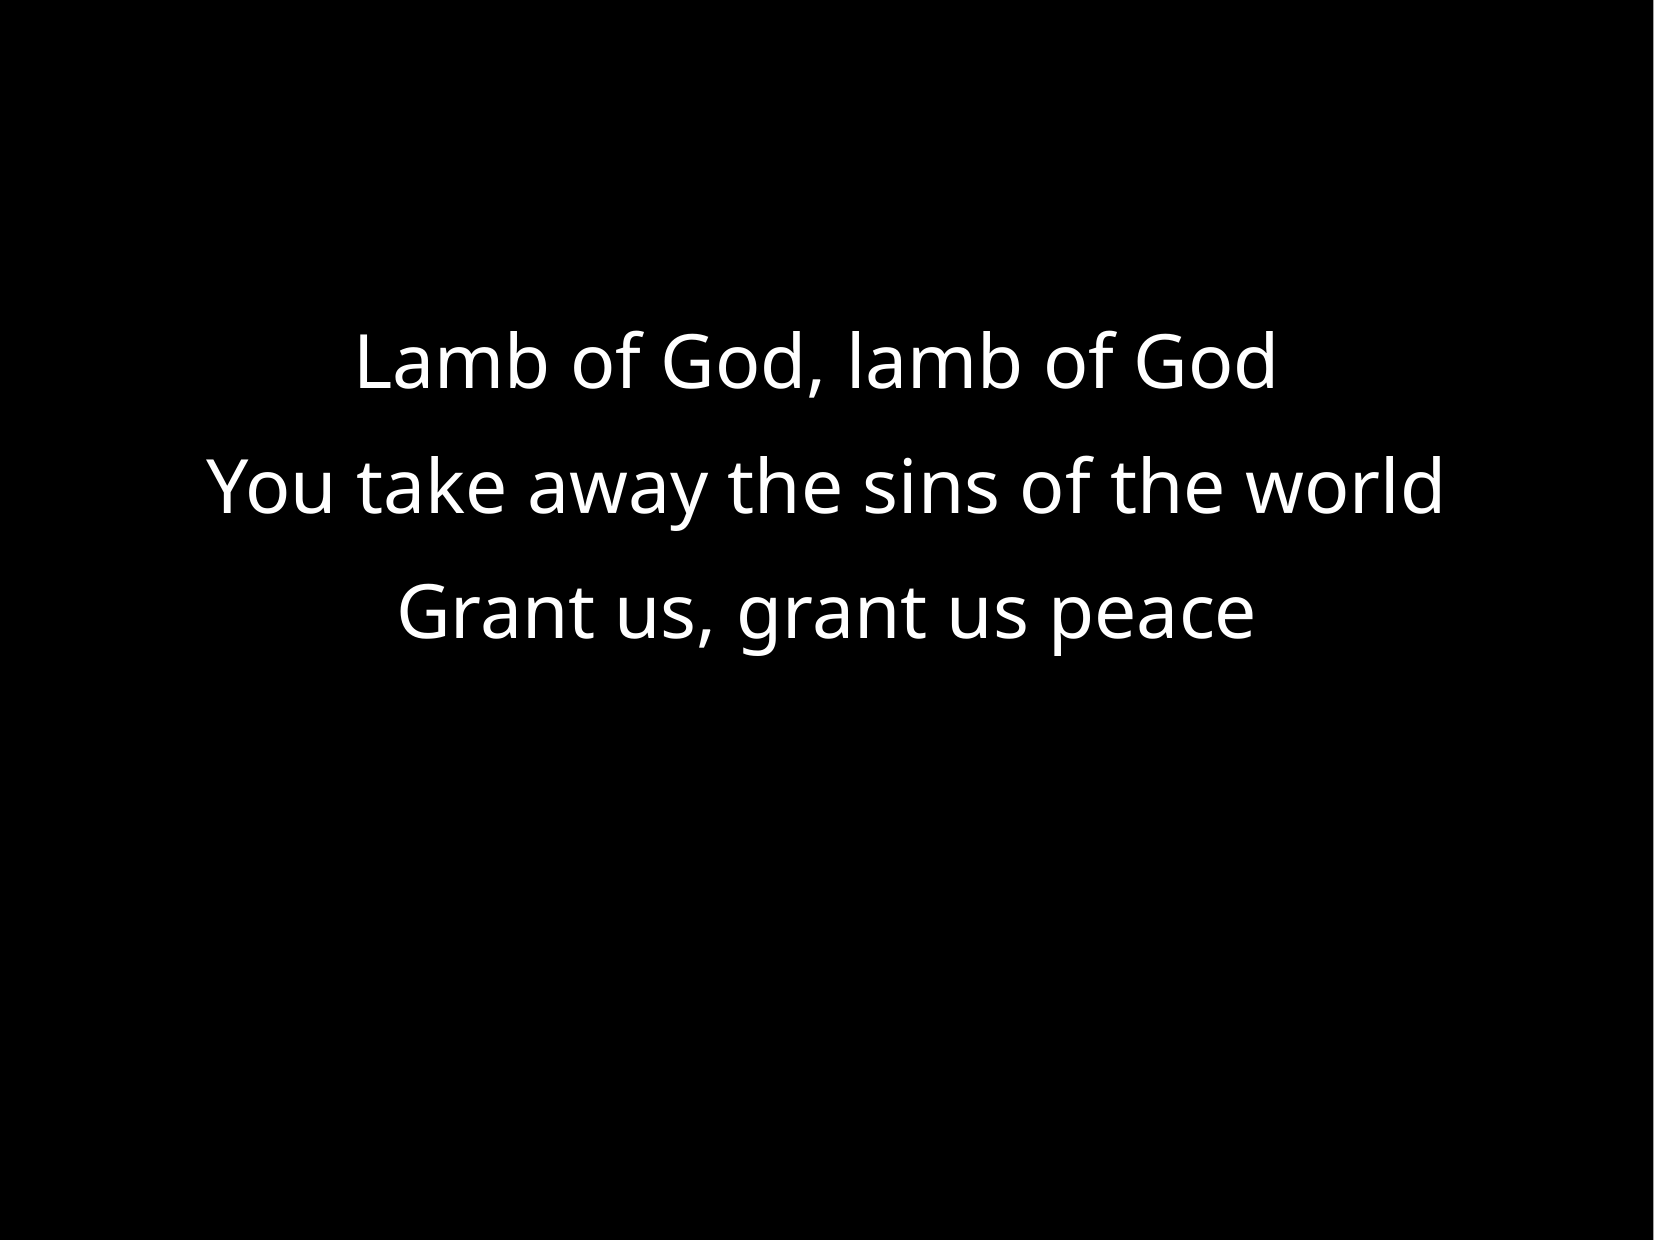

#
Lamb of God, lamb of God
You take away the sins of the world
Grant us, grant us peace